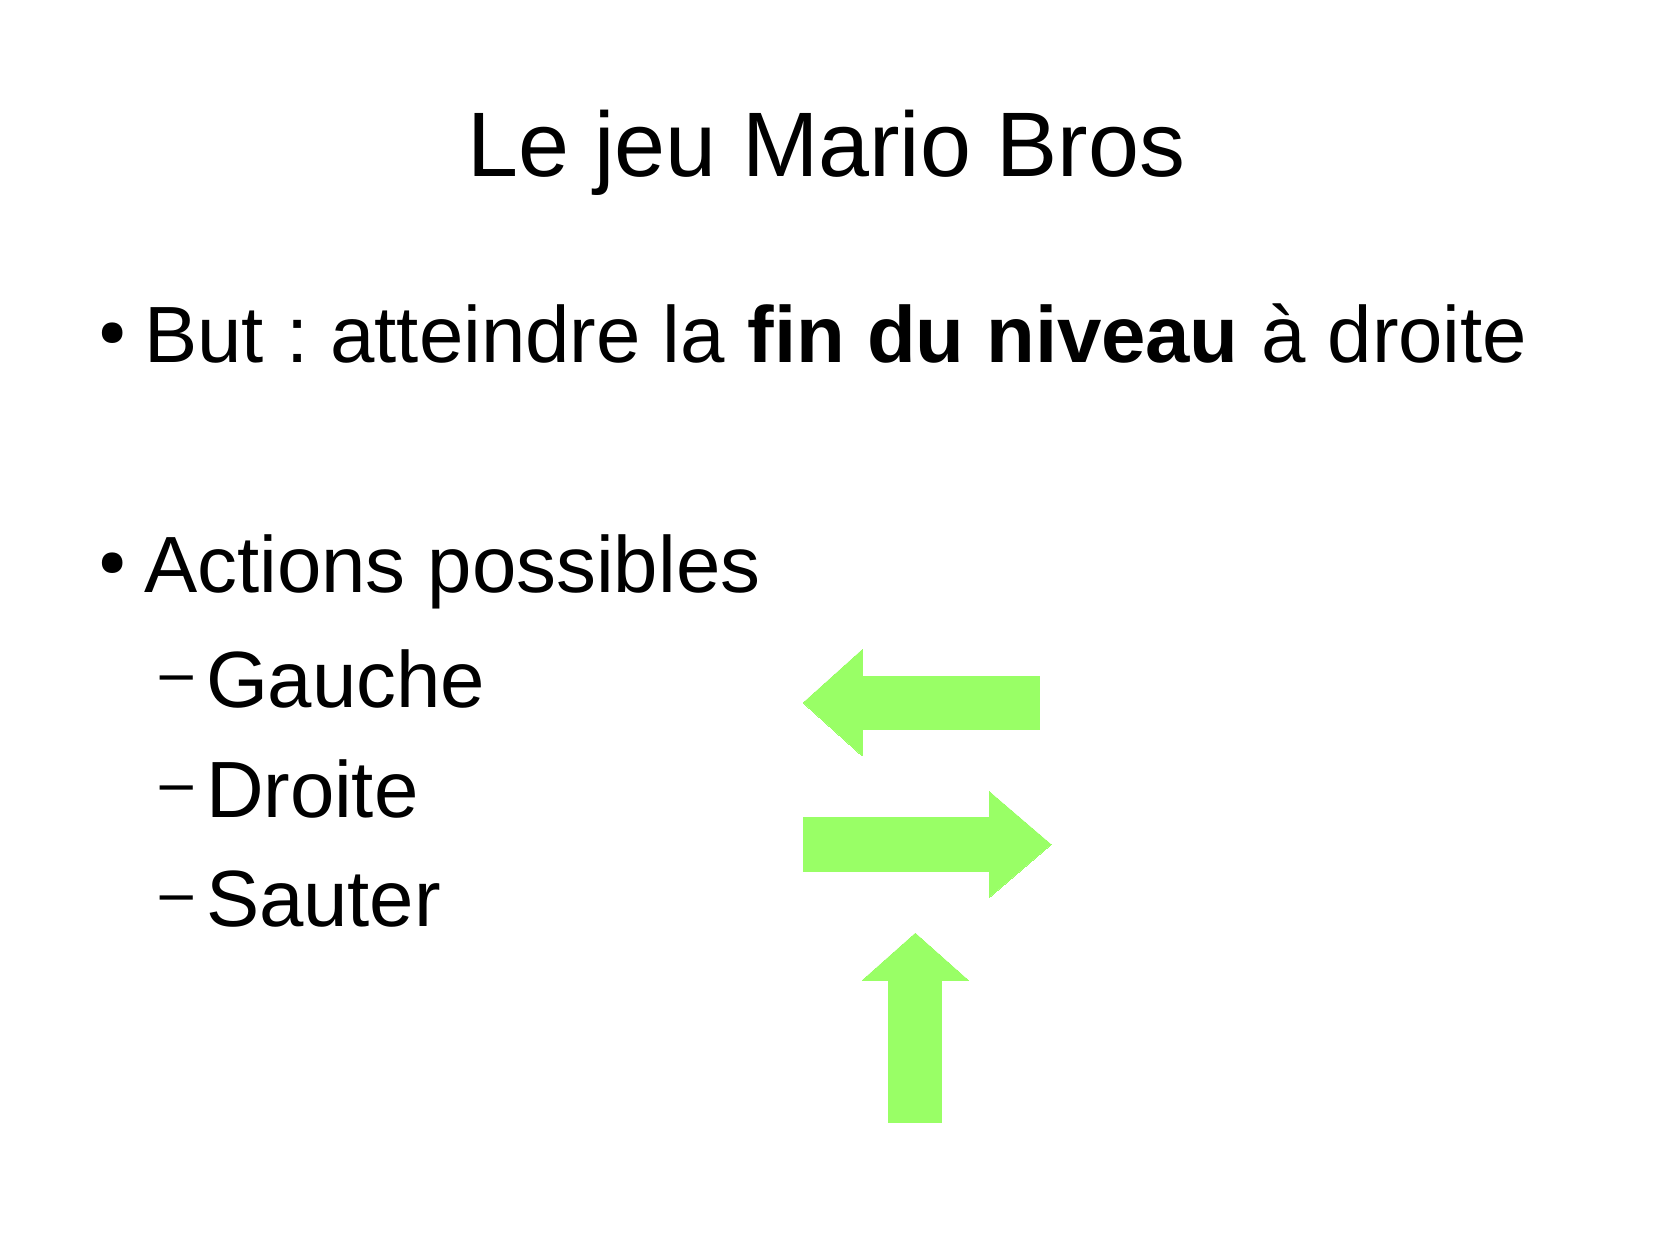

# Le jeu Mario Bros
But : atteindre la fin du niveau à droite
Actions possibles
Gauche
Droite
Sauter